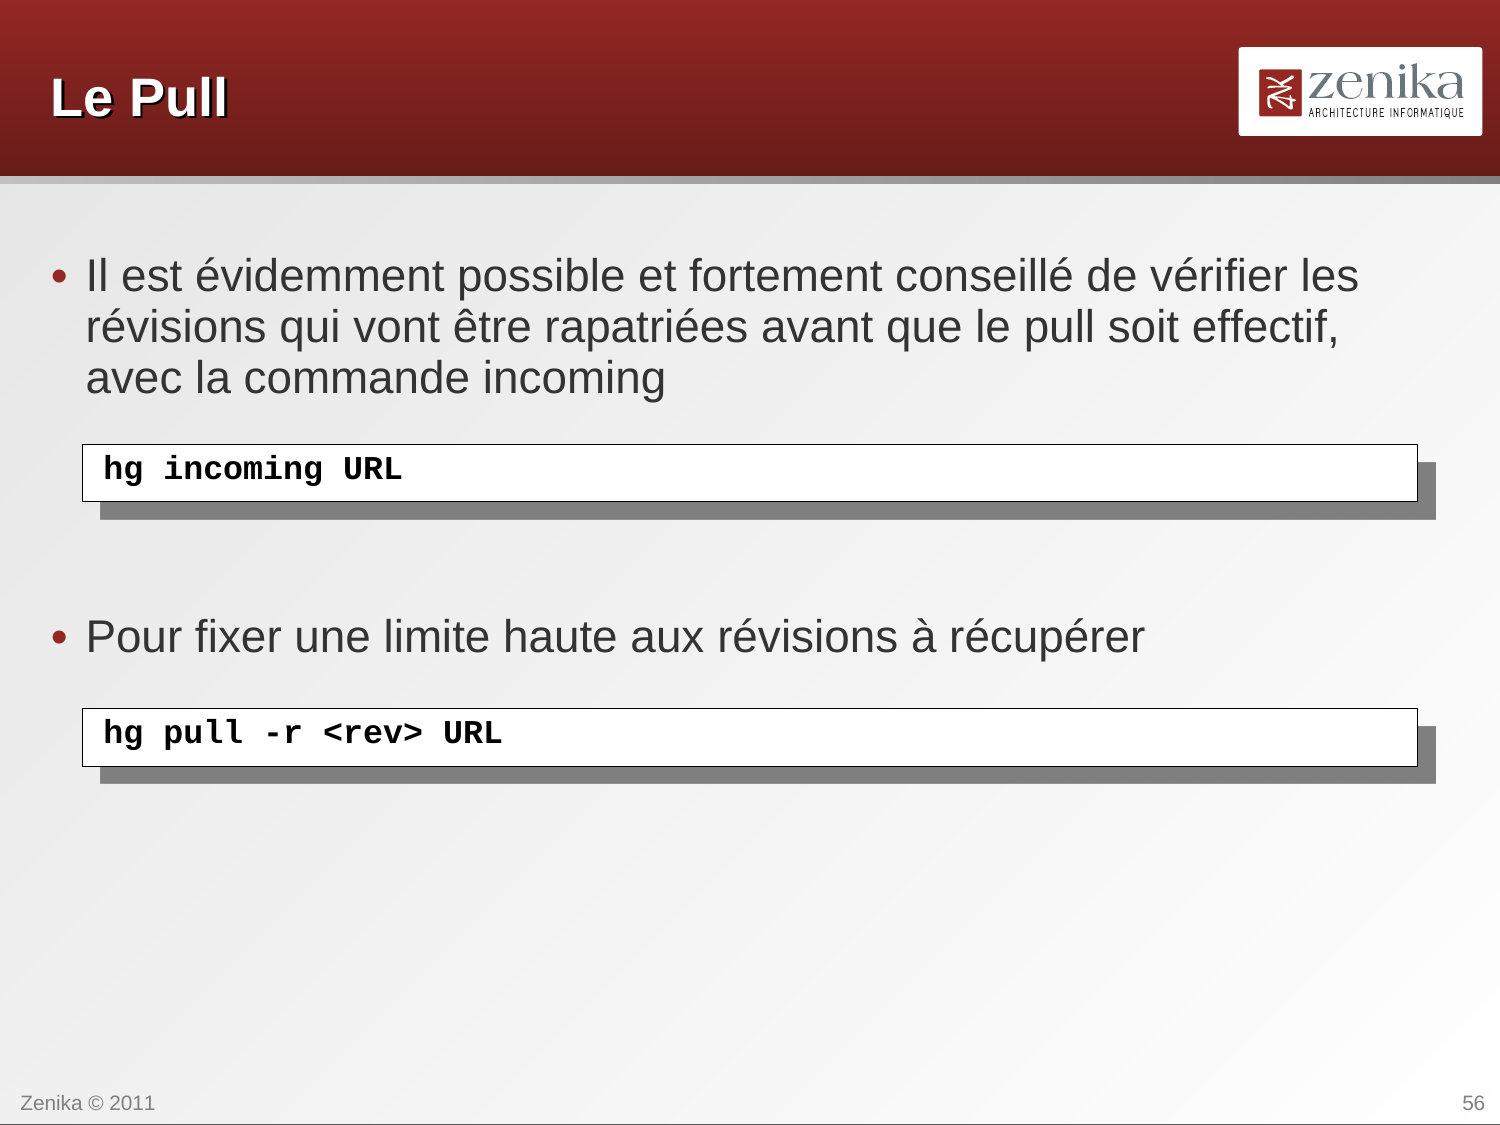

# Le Pull
Il est évidemment possible et fortement conseillé de vérifier les révisions qui vont être rapatriées avant que le pull soit effectif, avec la commande incoming
Pour fixer une limite haute aux révisions à récupérer
hg incoming URL
hg pull -r <rev> URL